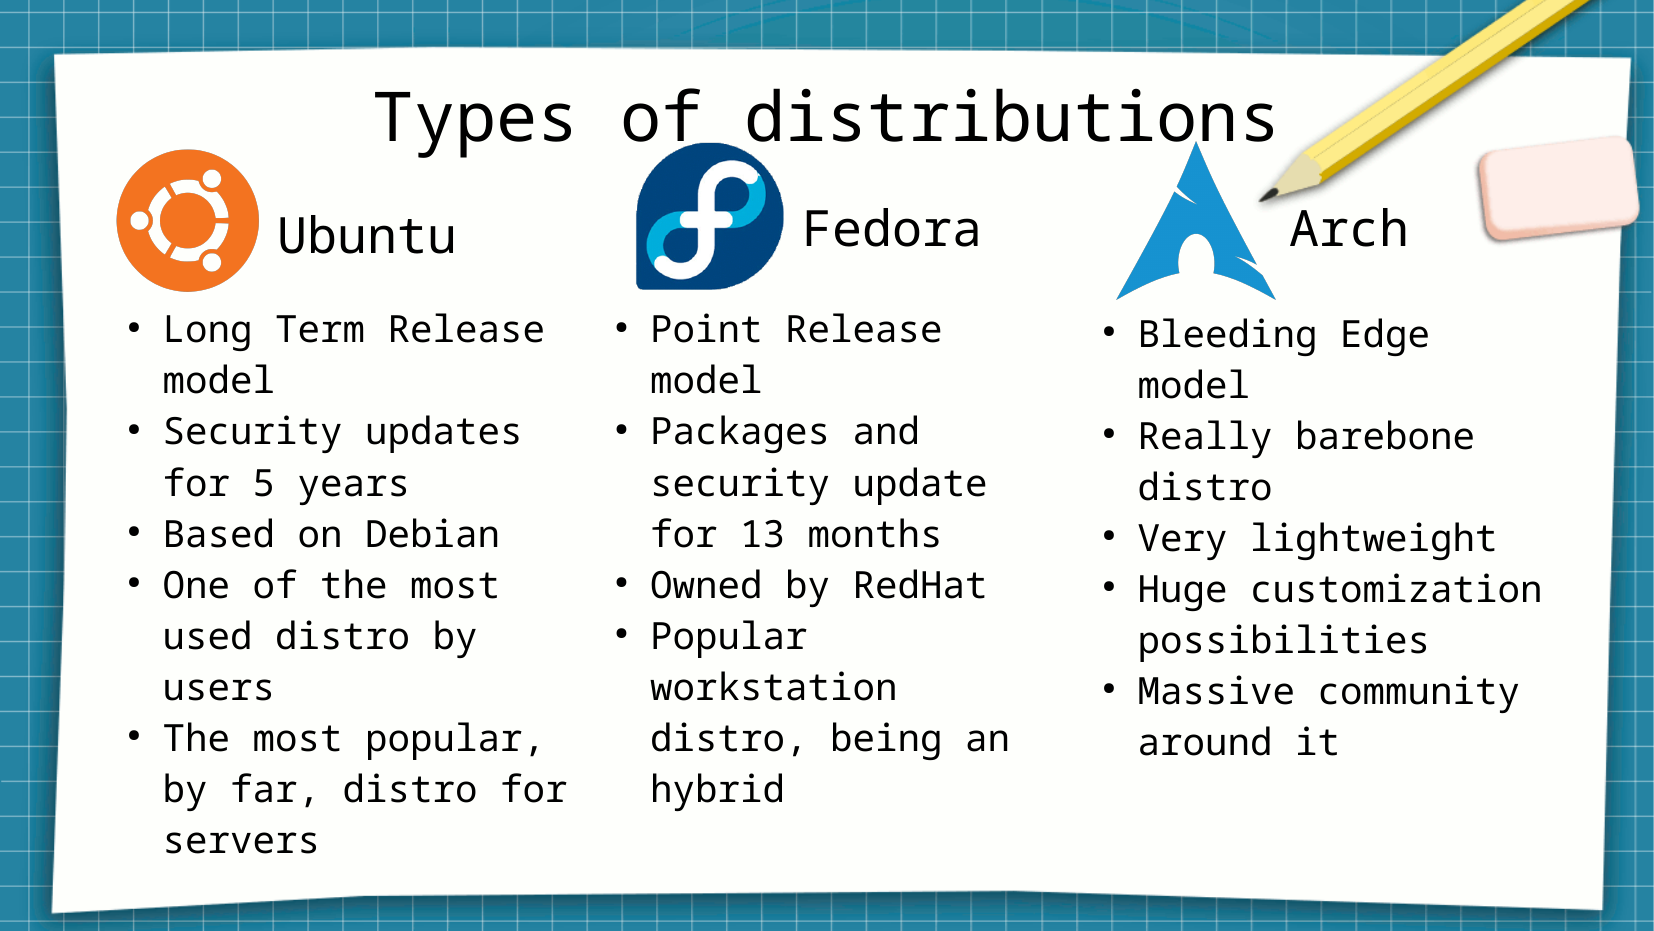

# Types of distributions
Fedora
Arch
Ubuntu
Long Term Release model
Security updates for 5 years
Based on Debian
One of the most used distro by users
The most popular, by far, distro for servers
Point Release model
Packages and security update for 13 months
Owned by RedHat
Popular workstation distro, being an hybrid
Bleeding Edge model
Really barebone distro
Very lightweight
Huge customization possibilities
Massive community around it